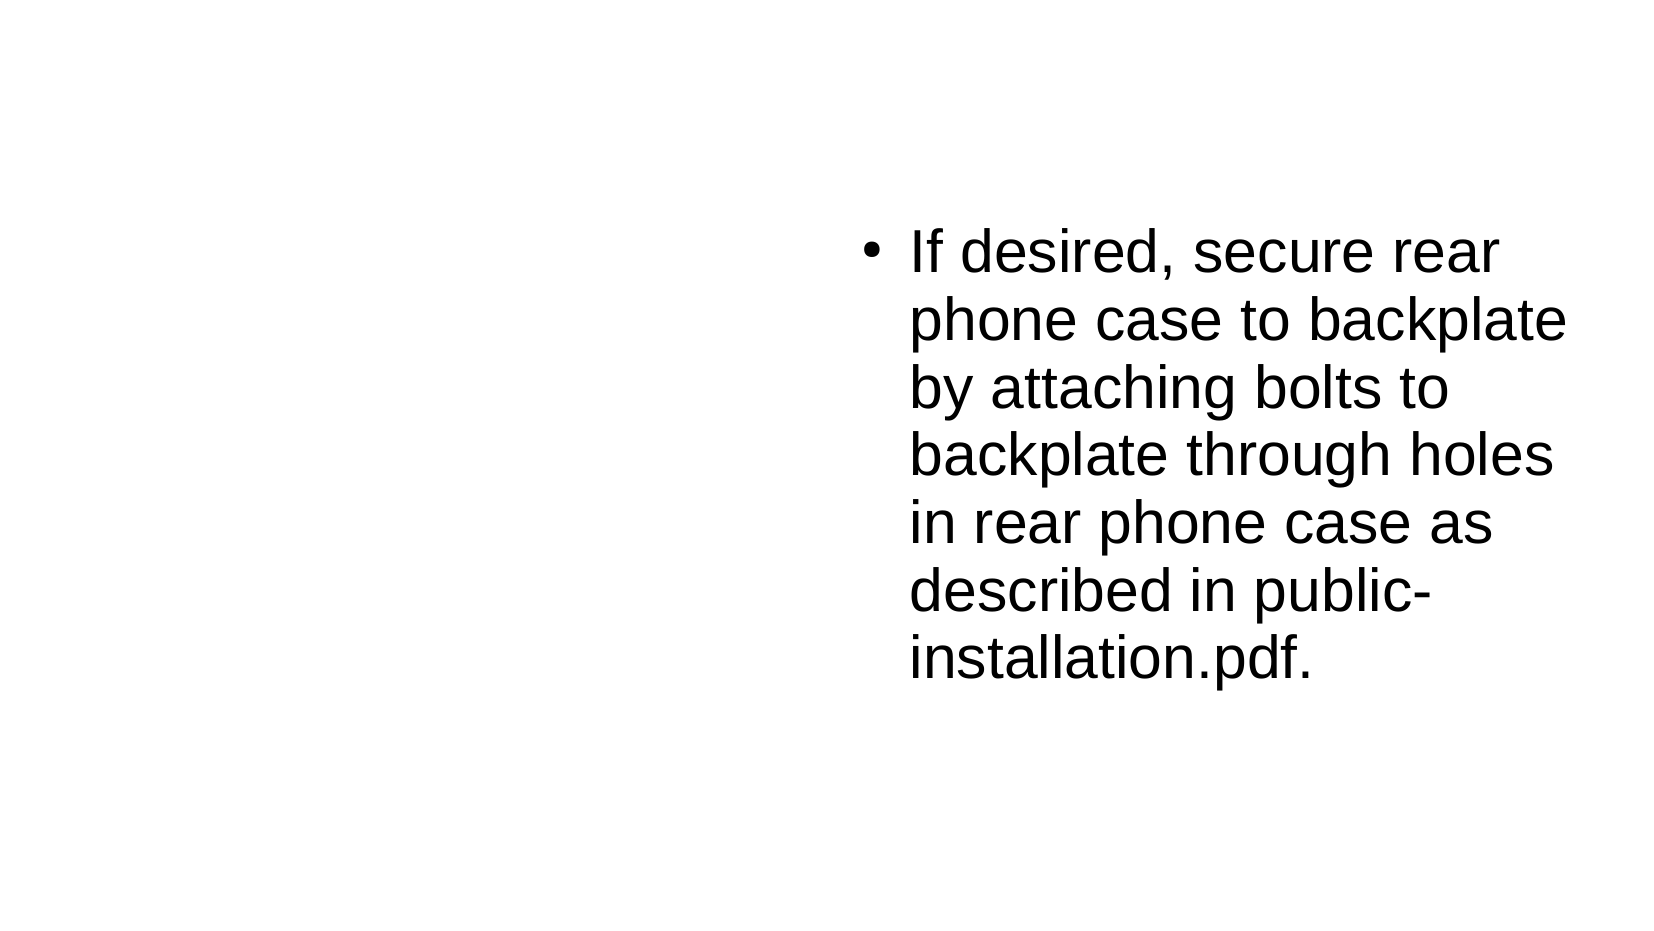

#
If desired, secure rear phone case to backplate by attaching bolts to backplate through holes in rear phone case as described in public-installation.pdf.